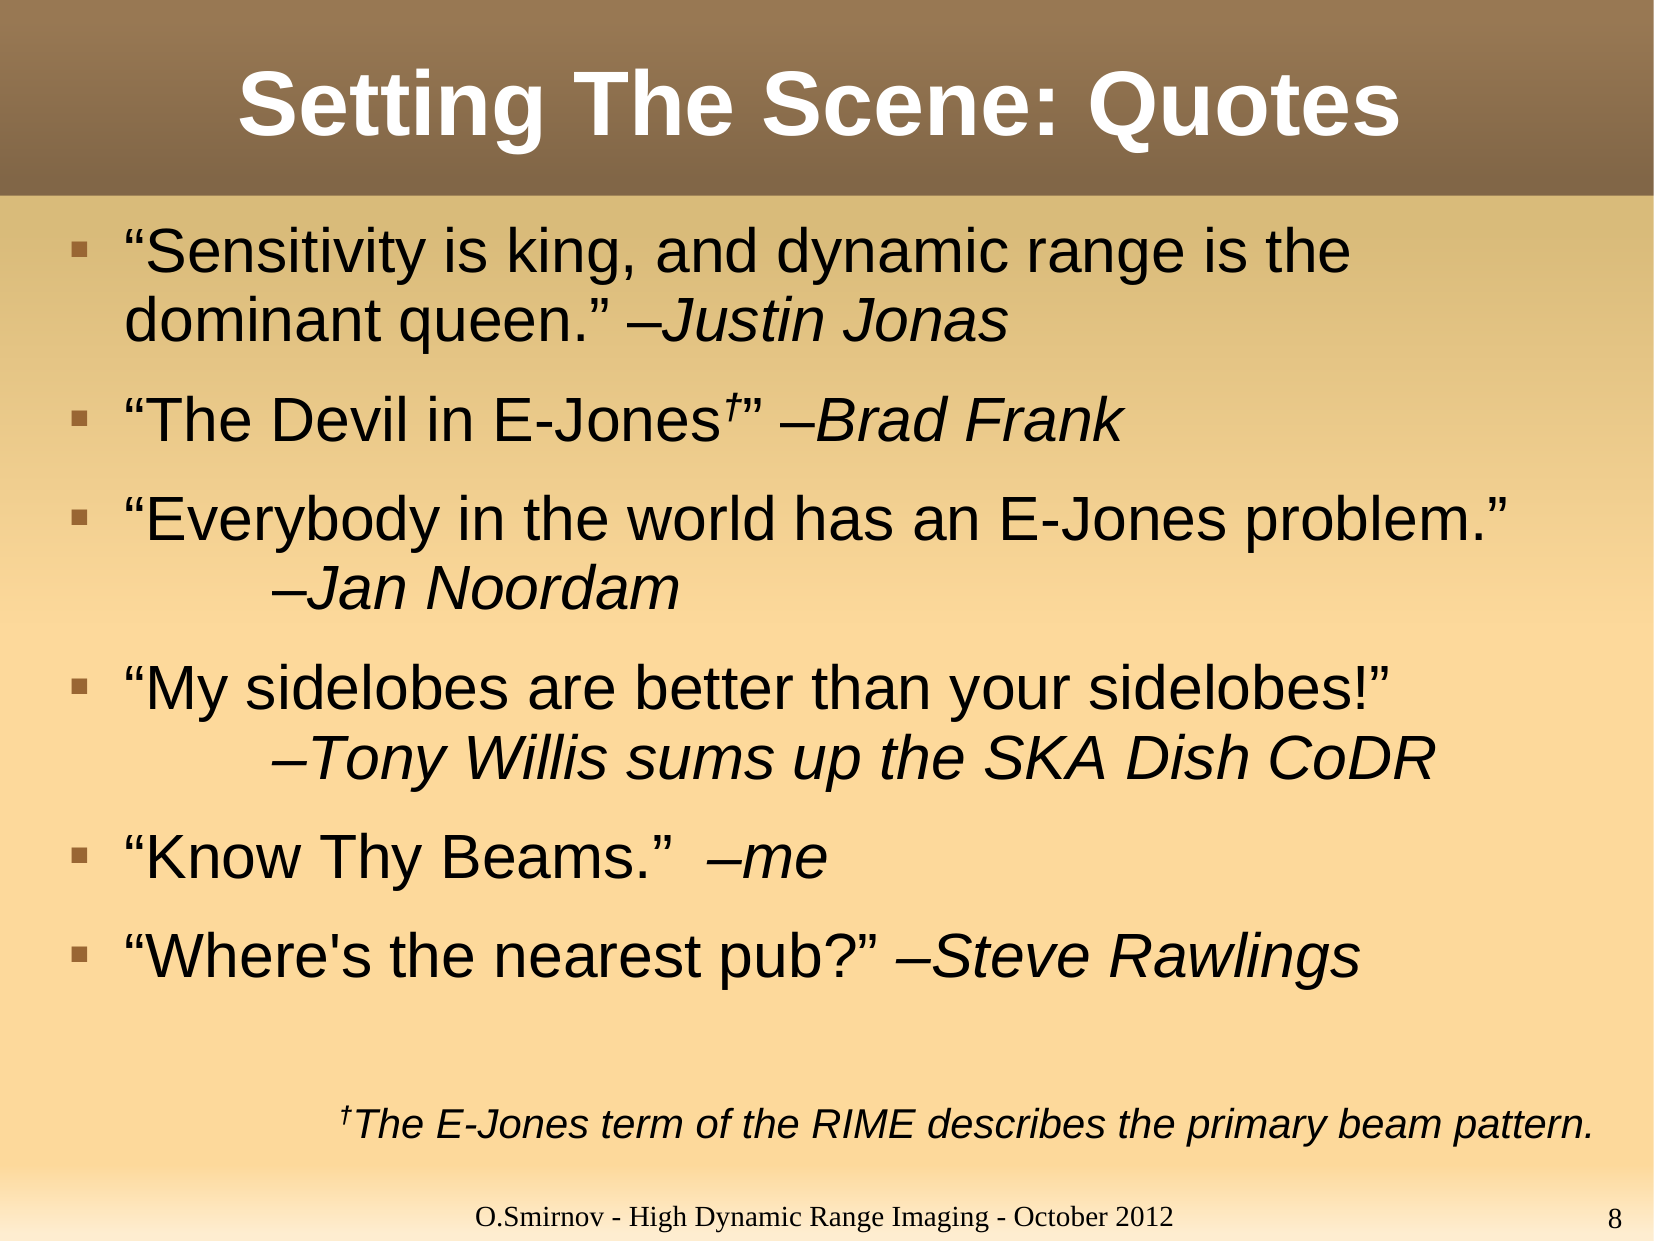

# Setting The Scene: Quotes
“Sensitivity is king, and dynamic range is the dominant queen.” –Justin Jonas
“The Devil in E-Jones†” –Brad Frank
“Everybody in the world has an E-Jones problem.”
		–Jan Noordam
“My sidelobes are better than your sidelobes!”
		–Tony Willis sums up the SKA Dish CoDR
“Know Thy Beams.” –me
“Where's the nearest pub?” –Steve Rawlings
†The E-Jones term of the RIME describes the primary beam pattern.
O.Smirnov - High Dynamic Range Imaging - October 2012
8